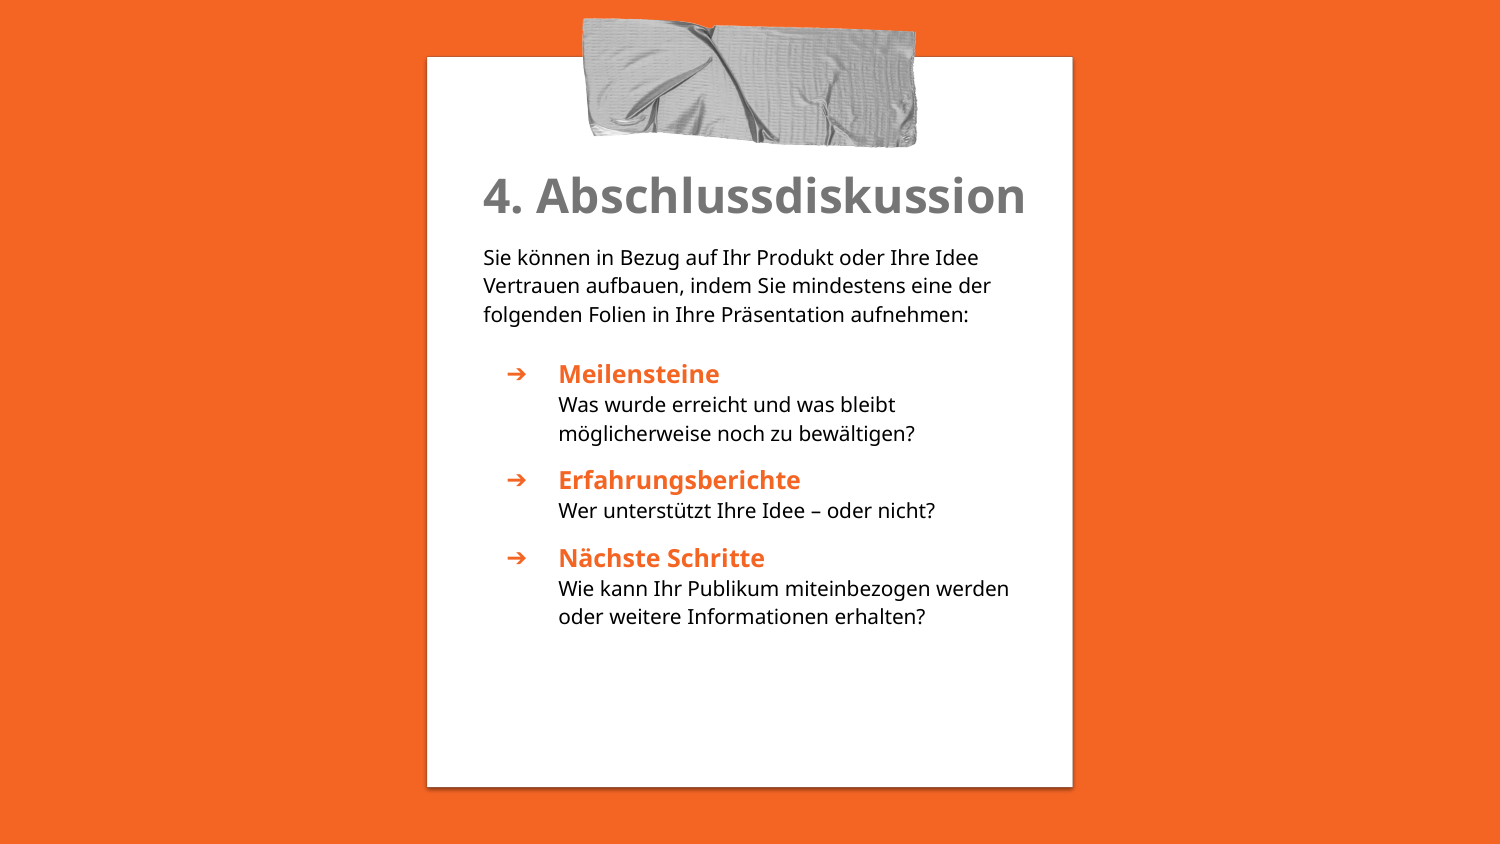

4. Abschlussdiskussion
# Sie können in Bezug auf Ihr Produkt oder Ihre Idee Vertrauen aufbauen, indem Sie mindestens eine der folgenden Folien in Ihre Präsentation aufnehmen:
Meilensteine
Was wurde erreicht und was bleibt möglicherweise noch zu bewältigen?
Erfahrungsberichte
Wer unterstützt Ihre Idee – oder nicht?
Nächste Schritte
Wie kann Ihr Publikum miteinbezogen werden oder weitere Informationen erhalten?